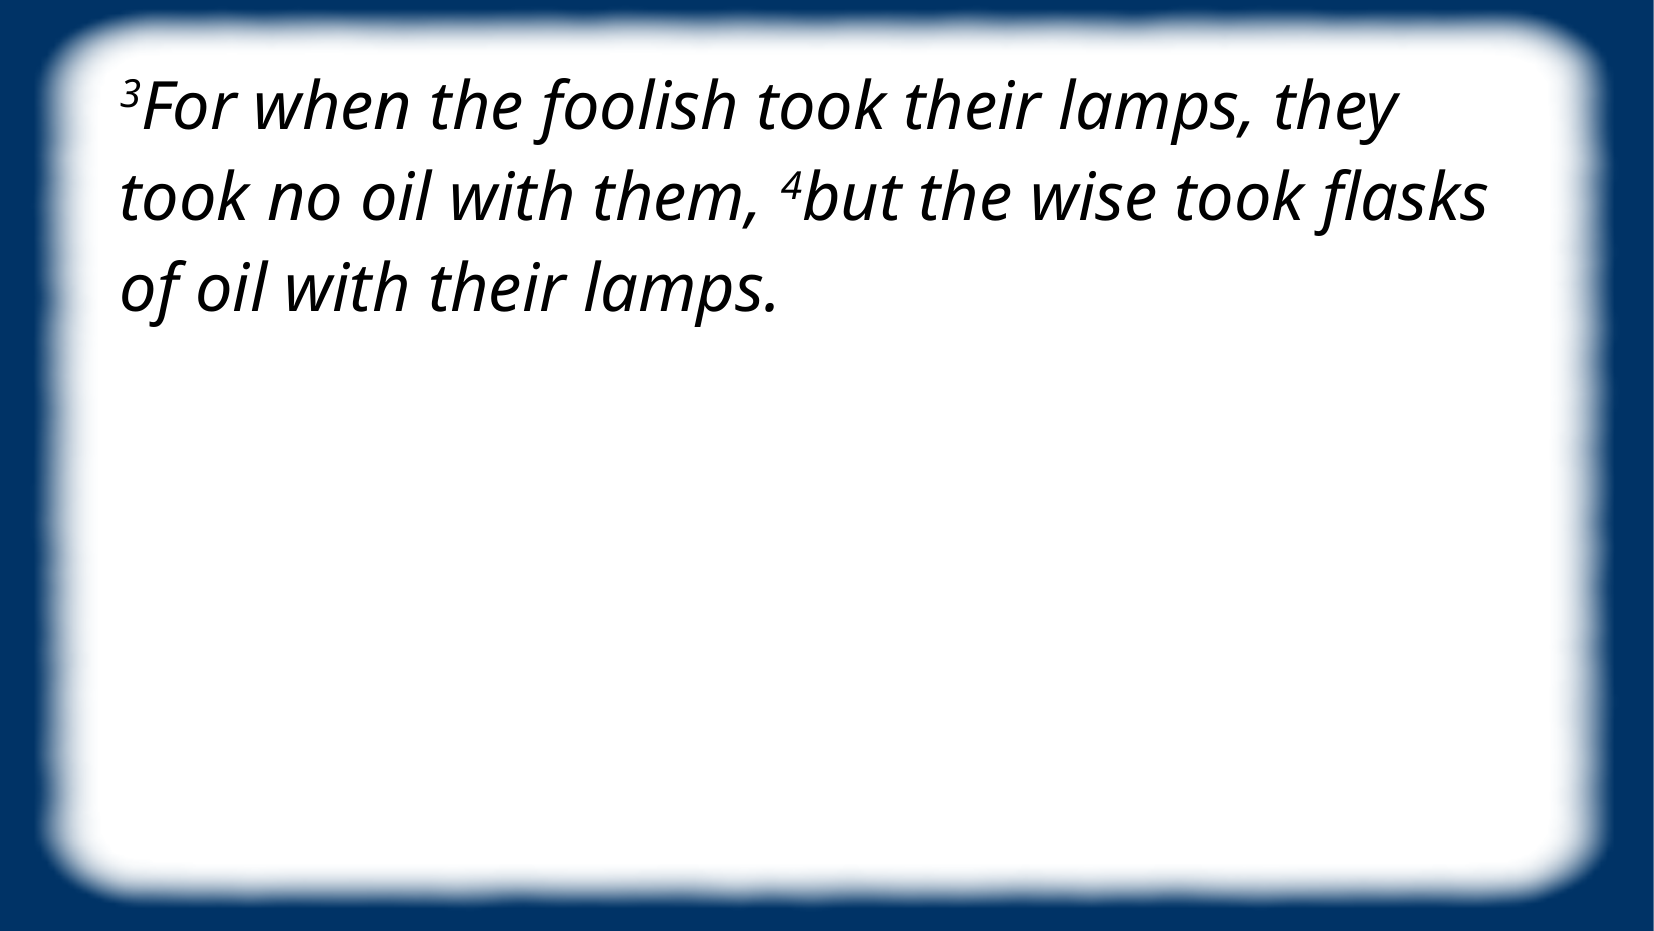

3For when the foolish took their lamps, they took no oil with them, 4but the wise took flasks of oil with their lamps.